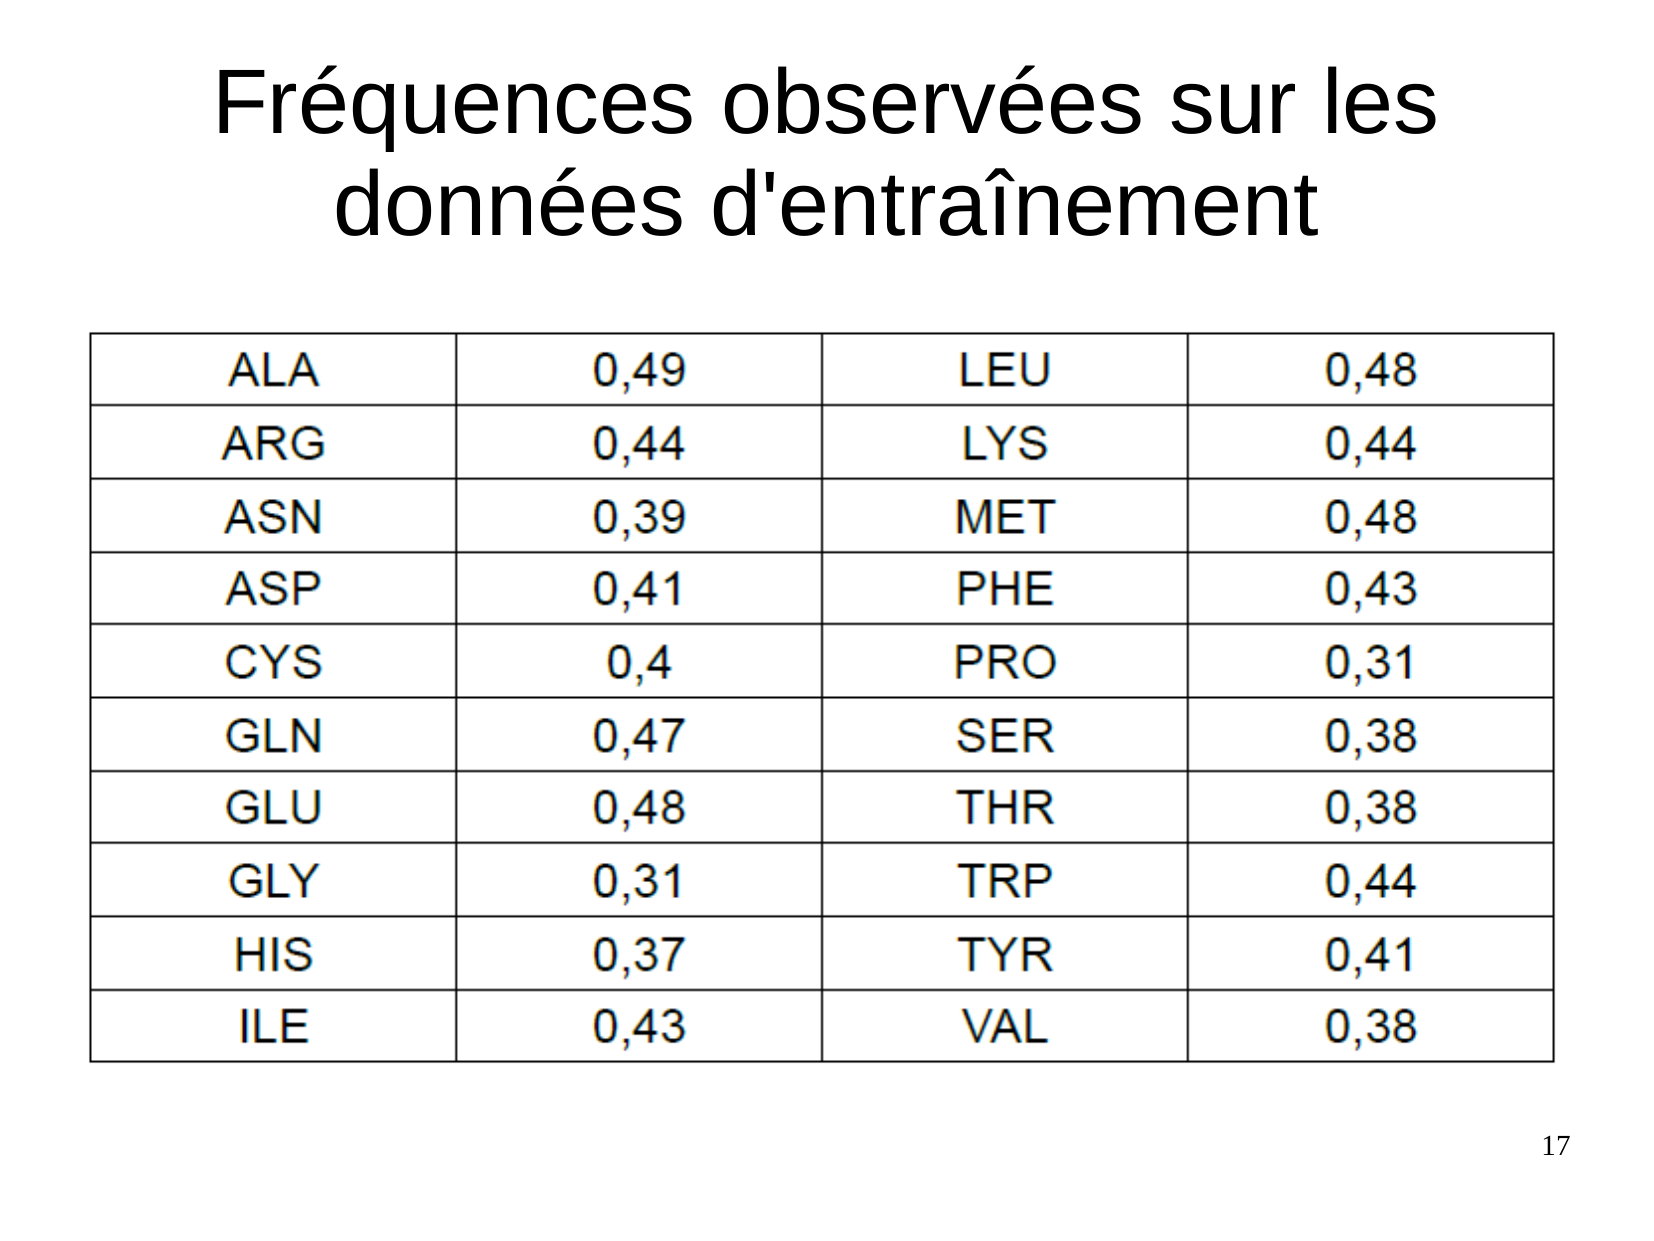

# Fréquences observées sur les données d'entraînement
17